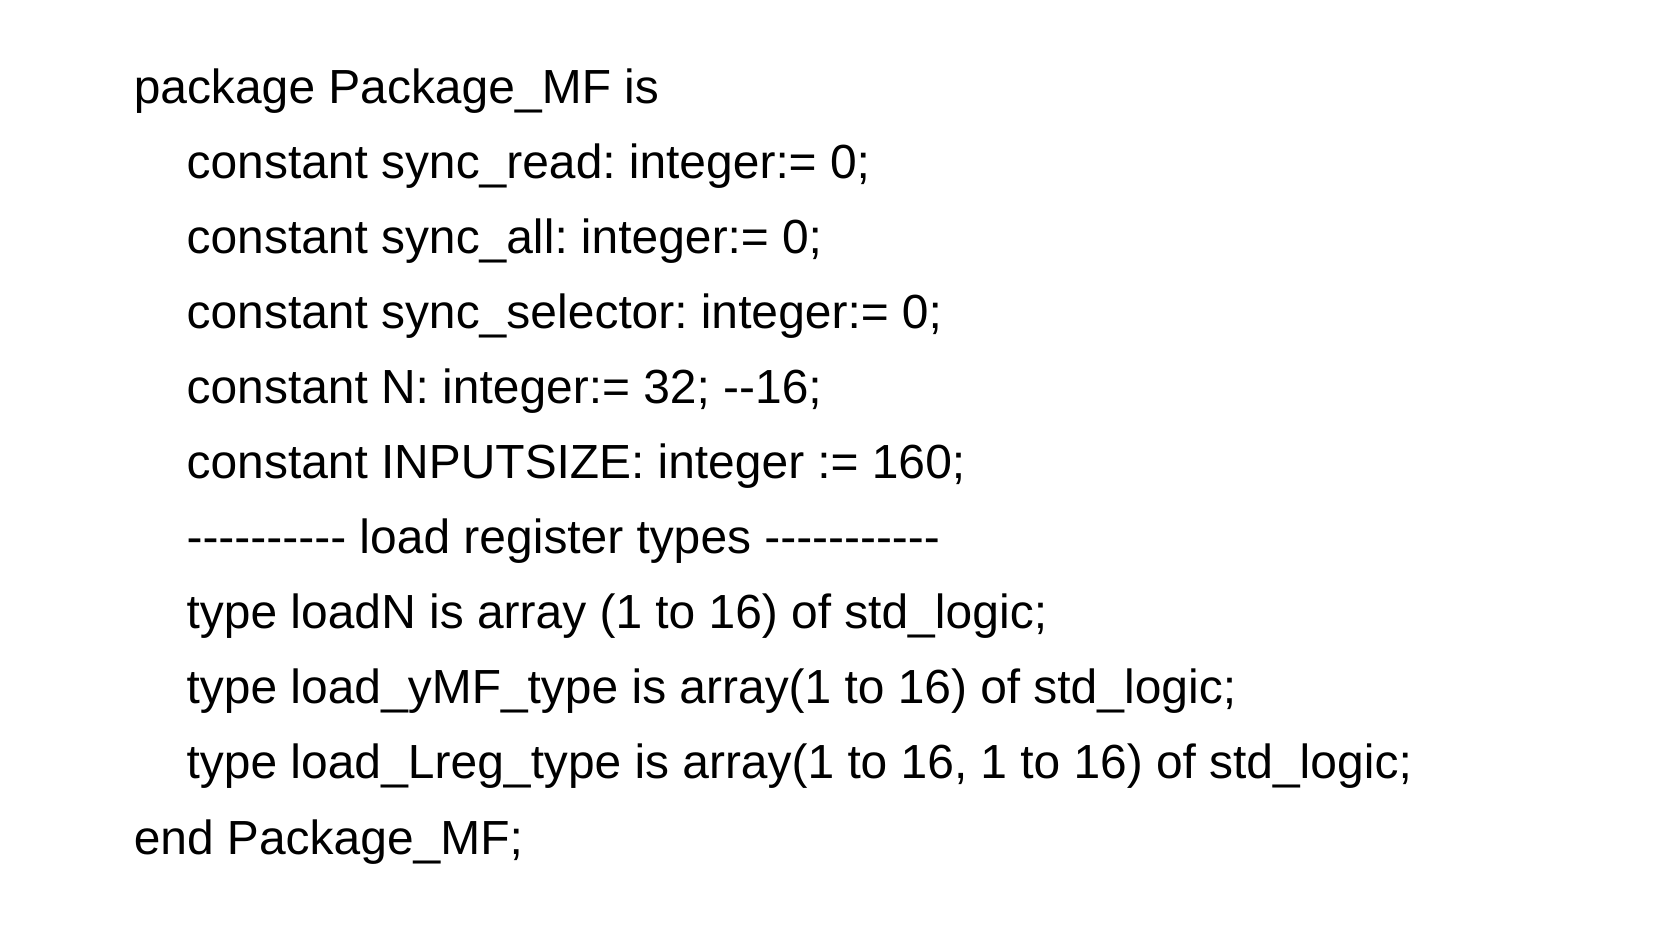

# package Package_MF is
 constant sync_read: integer:= 0;
 constant sync_all: integer:= 0;
 constant sync_selector: integer:= 0;
 constant N: integer:= 32; --16;
 constant INPUTSIZE: integer := 160;
 ---------- load register types -----------
 type loadN is array (1 to 16) of std_logic;
 type load_yMF_type is array(1 to 16) of std_logic;
 type load_Lreg_type is array(1 to 16, 1 to 16) of std_logic;
end Package_MF;